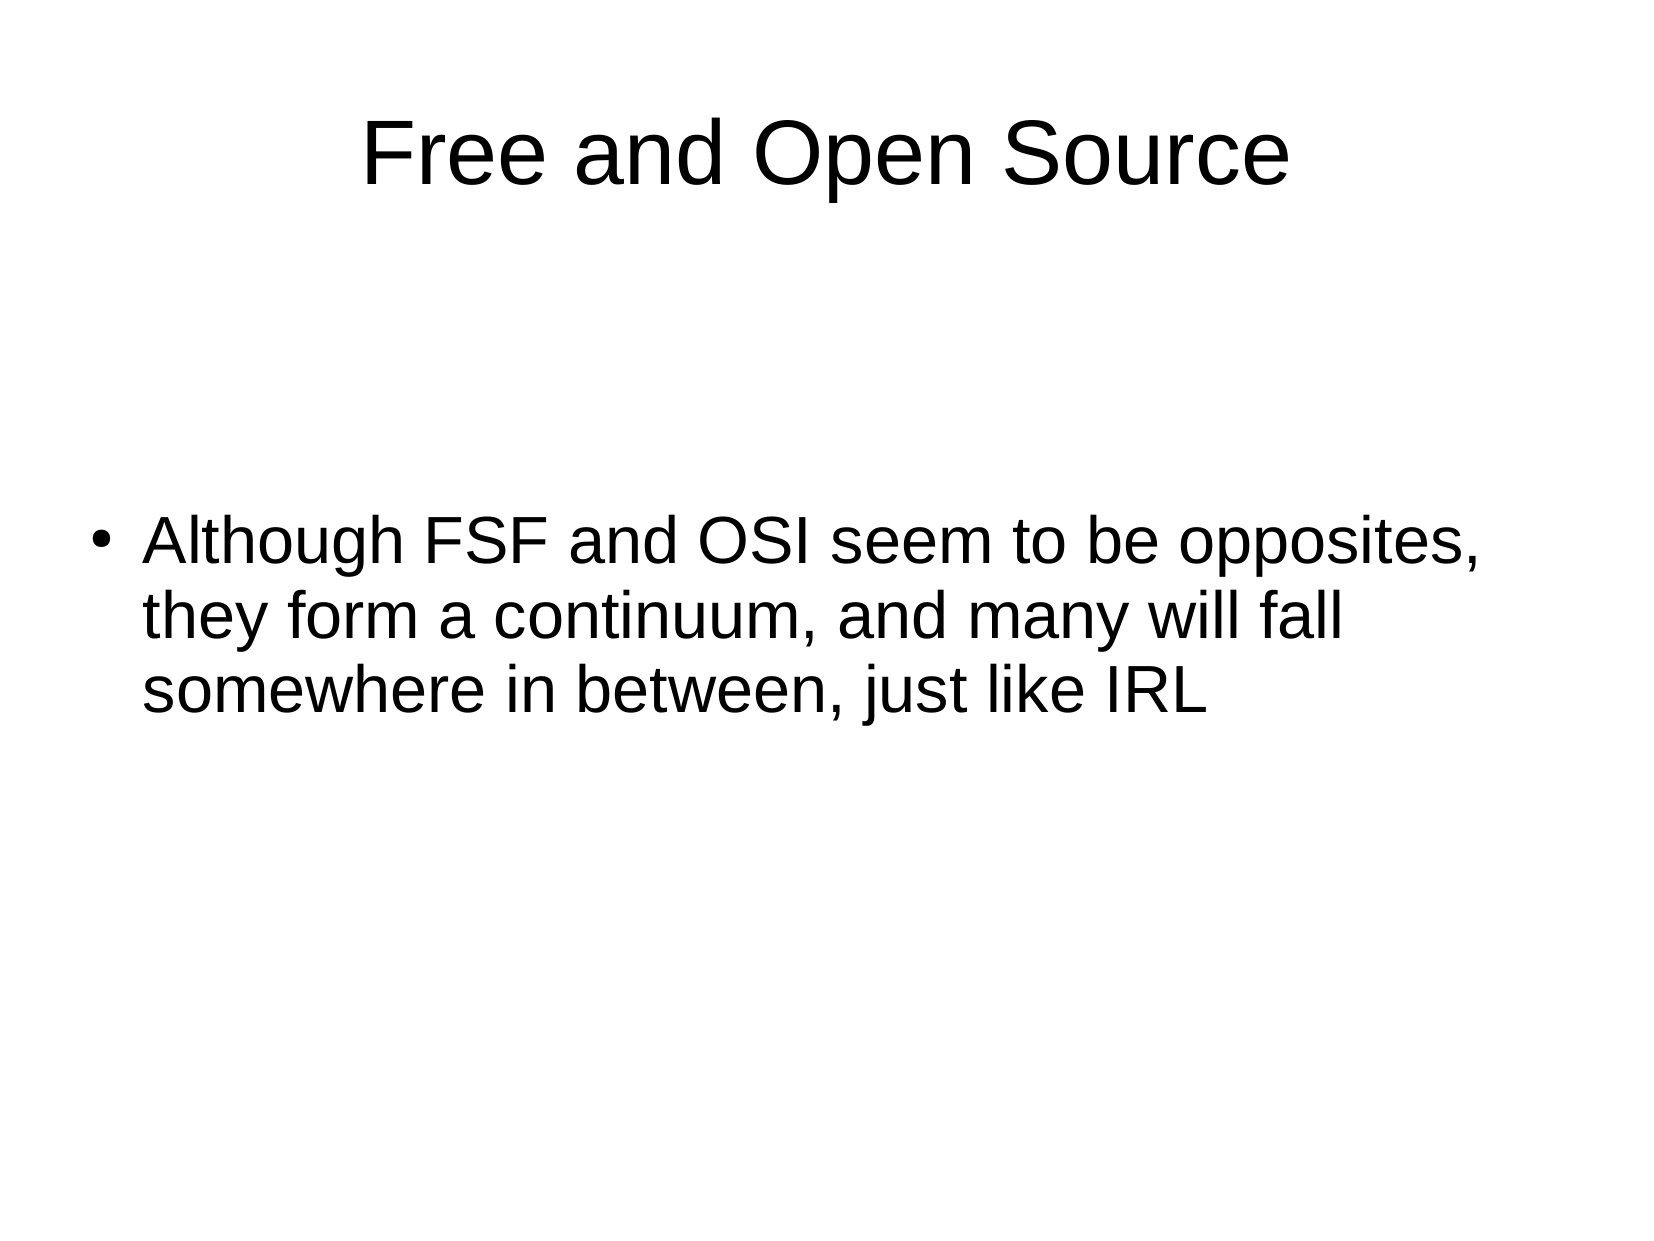

# Free and Open Source
Although FSF and OSI seem to be opposites, they form a continuum, and many will fall somewhere in between, just like IRL